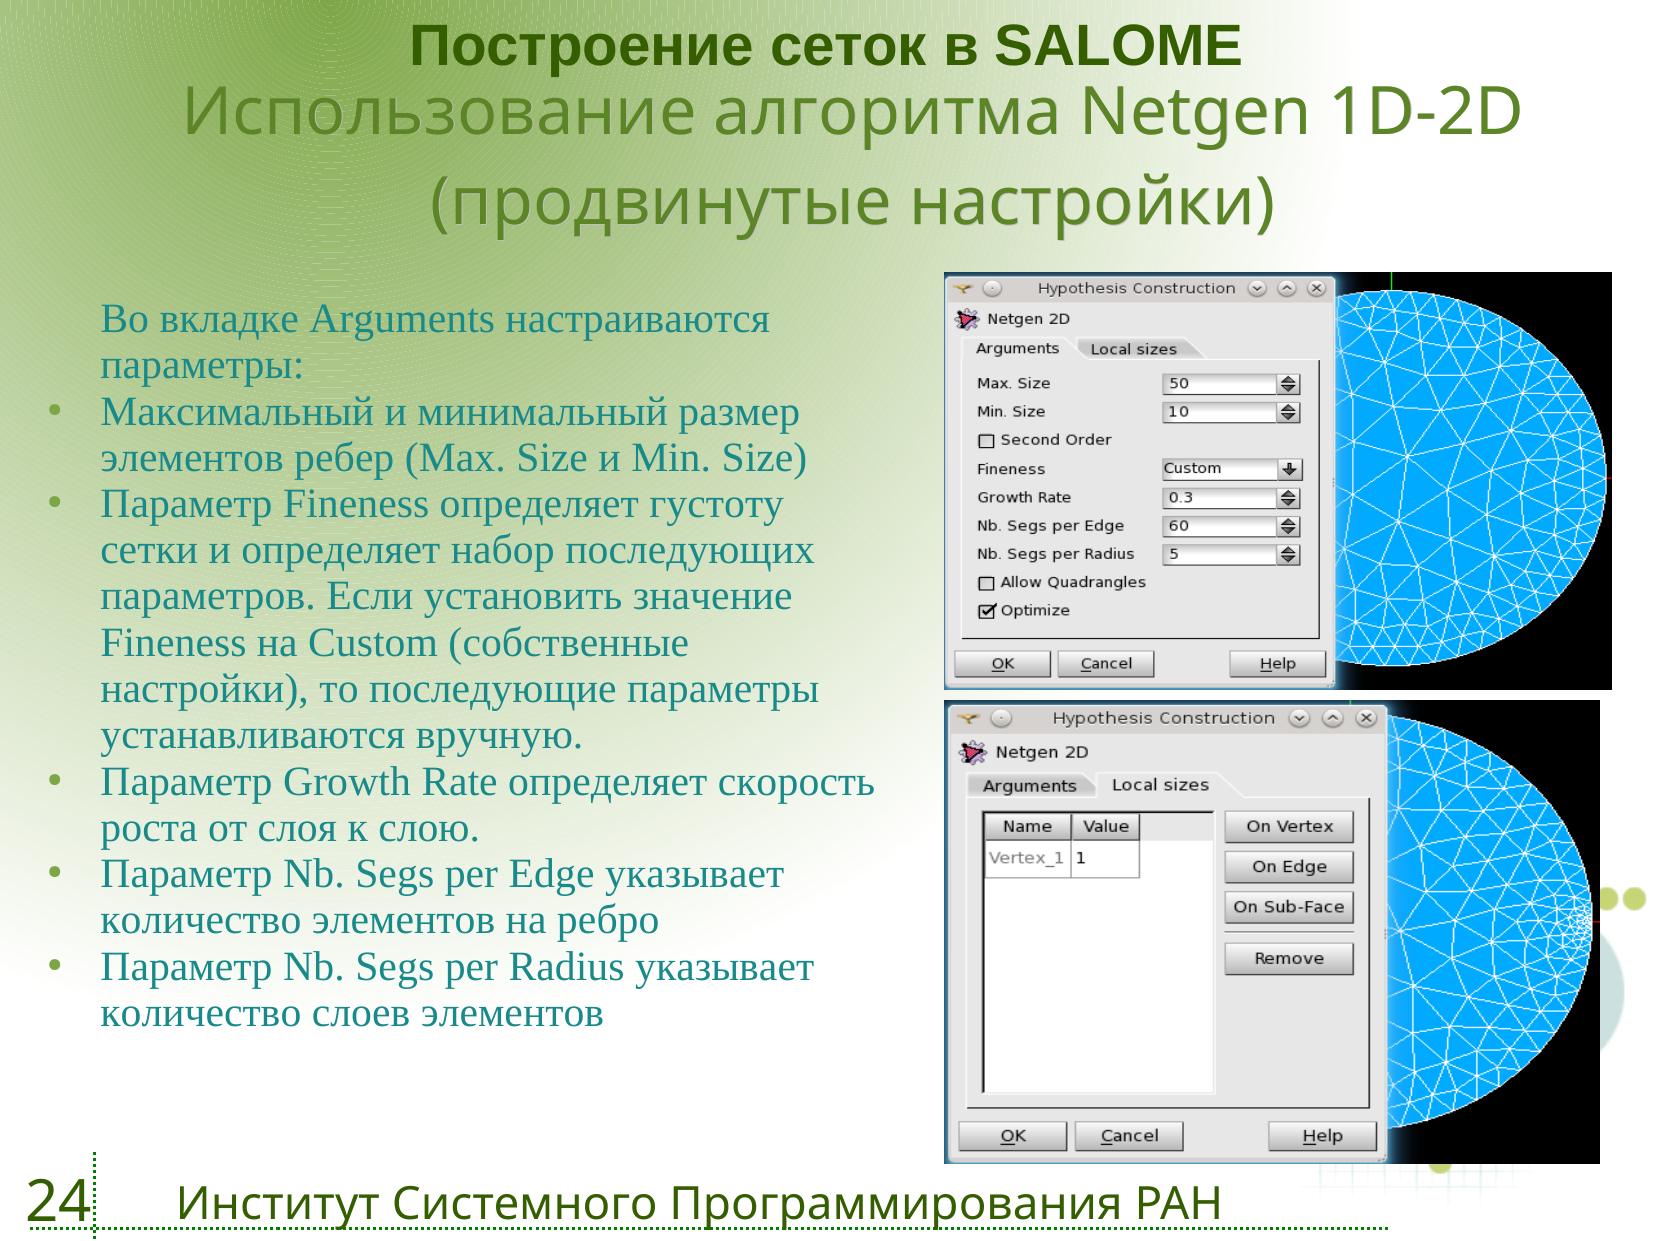

# Использование алгоритма Netgen 1D-2D (продвинутые настройки)
Во вкладке Arguments настраиваются параметры:
Максимальный и минимальный размер элементов ребер (Max. Size и Min. Size)
Параметр Fineness определяет густоту сетки и определяет набор последующих параметров. Если установить значение Fineness на Custom (собственные настройки), то последующие параметры устанавливаются вручную.
Параметр Growth Rate определяет скорость роста от слоя к слою.
Параметр Nb. Segs per Edge указывает количество элементов на ребро
Параметр Nb. Segs per Radius указывает количество слоев элементов